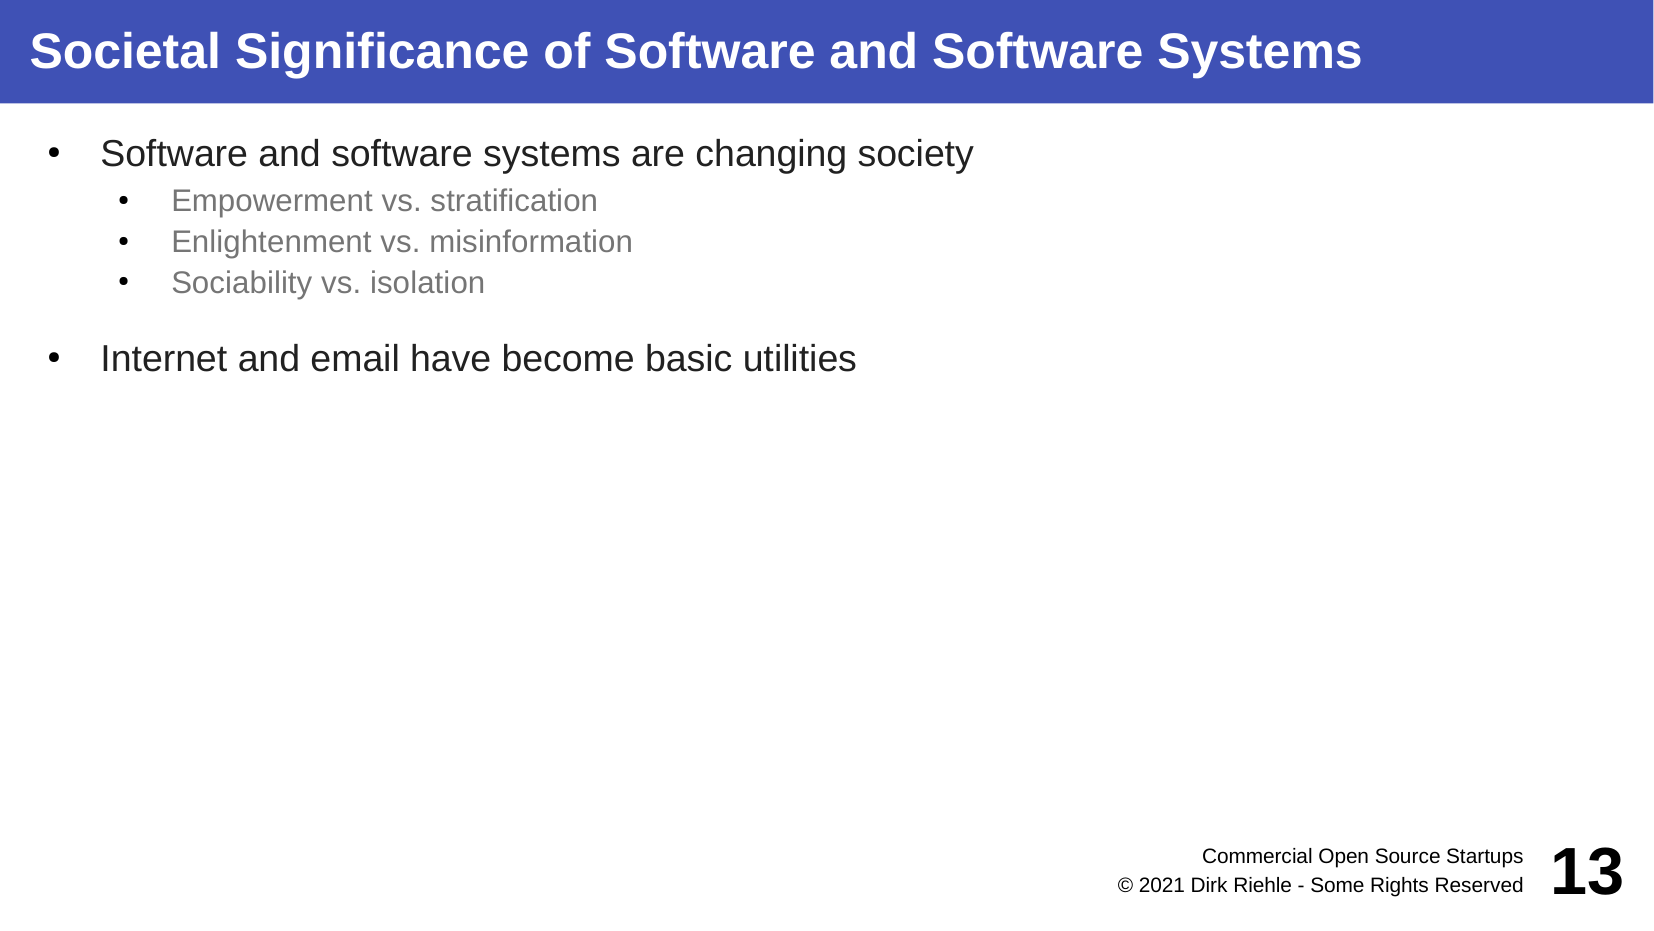

# Societal Significance of Software and Software Systems
Software and software systems are changing society
Empowerment vs. stratification
Enlightenment vs. misinformation
Sociability vs. isolation
Internet and email have become basic utilities
Commercial Open Source Startups
13
© 2021 Dirk Riehle - Some Rights Reserved